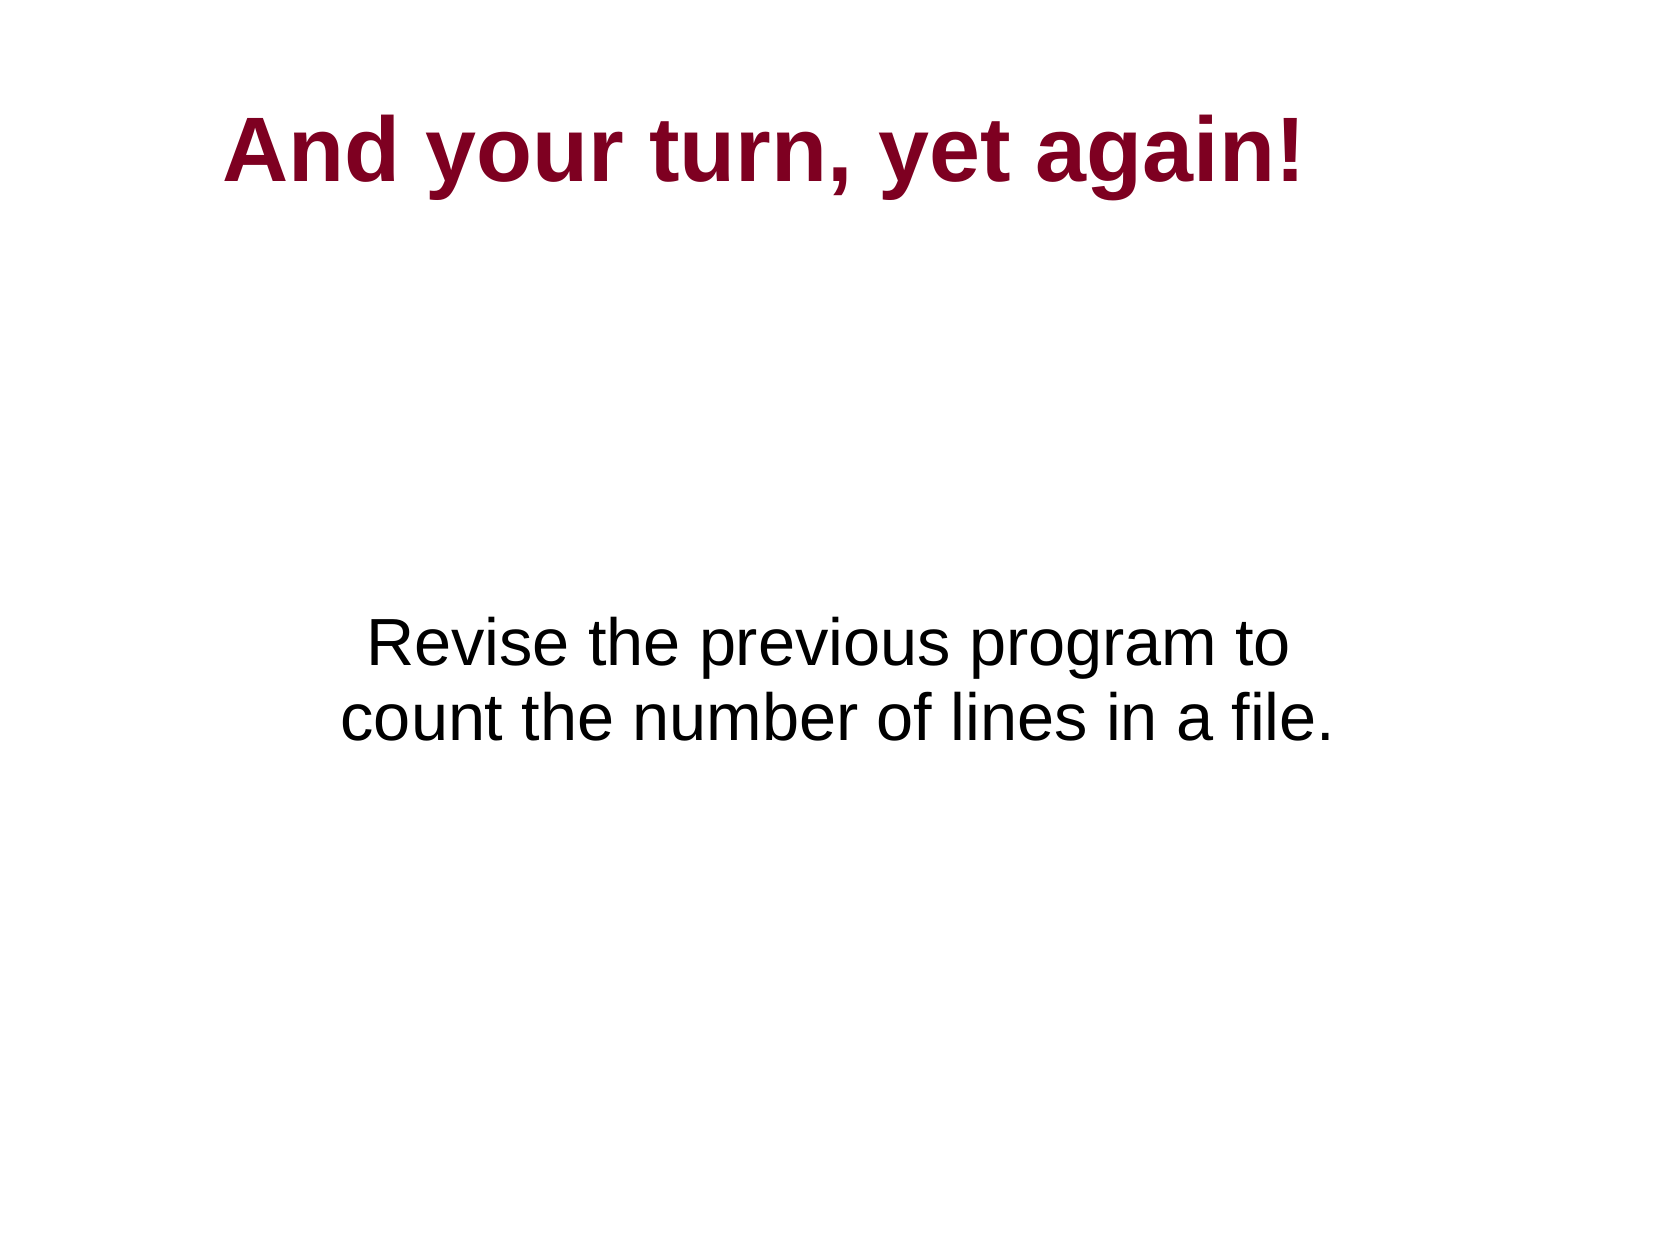

# And your turn, yet again!
Revise the previous program to
count the number of lines in a file.